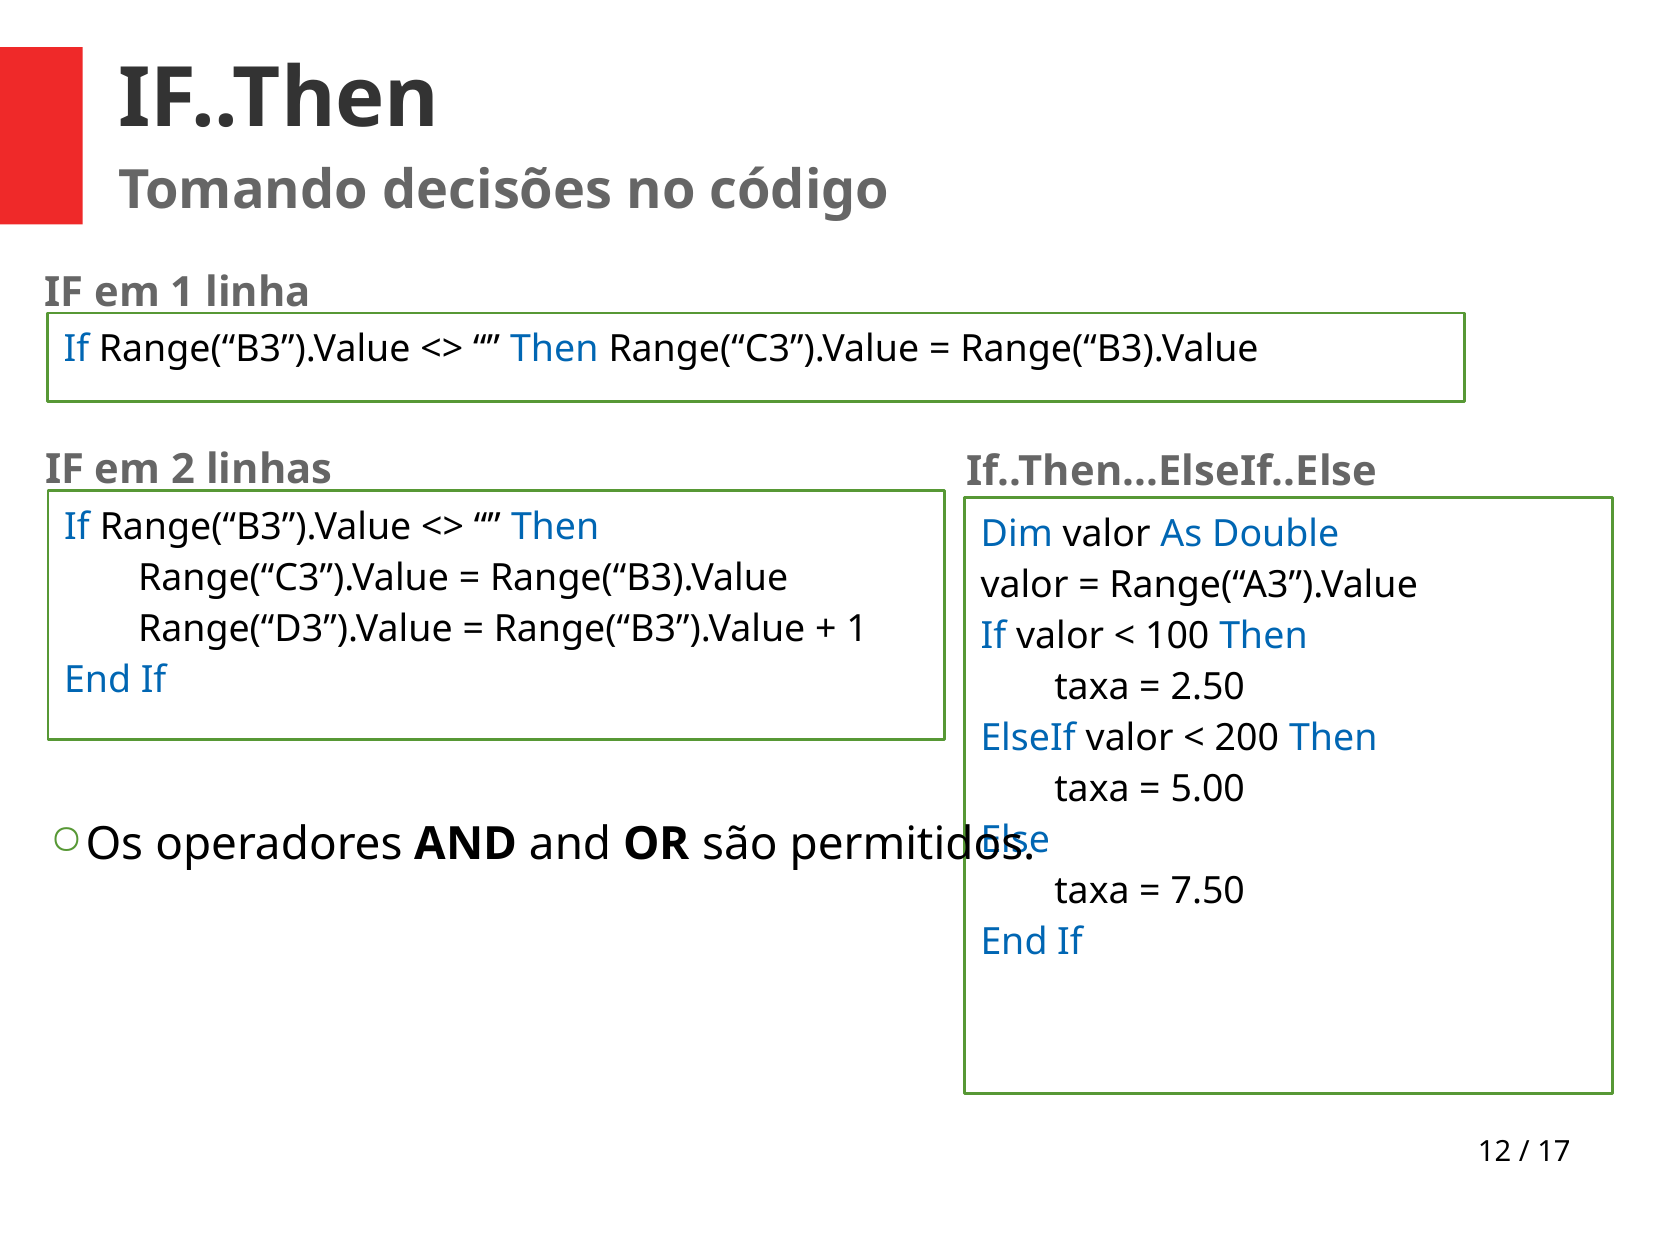

# IF..Then Tomando decisões no código
IF em 1 linha
If Range(“B3”).Value <> “” Then Range(“C3”).Value = Range(“B3).Value
IF em 2 linhas
If..Then...ElseIf..Else
If Range(“B3”).Value <> “” Then
	Range(“C3”).Value = Range(“B3).Value
	Range(“D3”).Value = Range(“B3”).Value + 1
End If
Dim valor As Double
valor = Range(“A3”).Value
If valor < 100 Then
	taxa = 2.50
ElseIf valor < 200 Then
	taxa = 5.00
Else
	taxa = 7.50
End If
Os operadores AND and OR são permitidos.
12